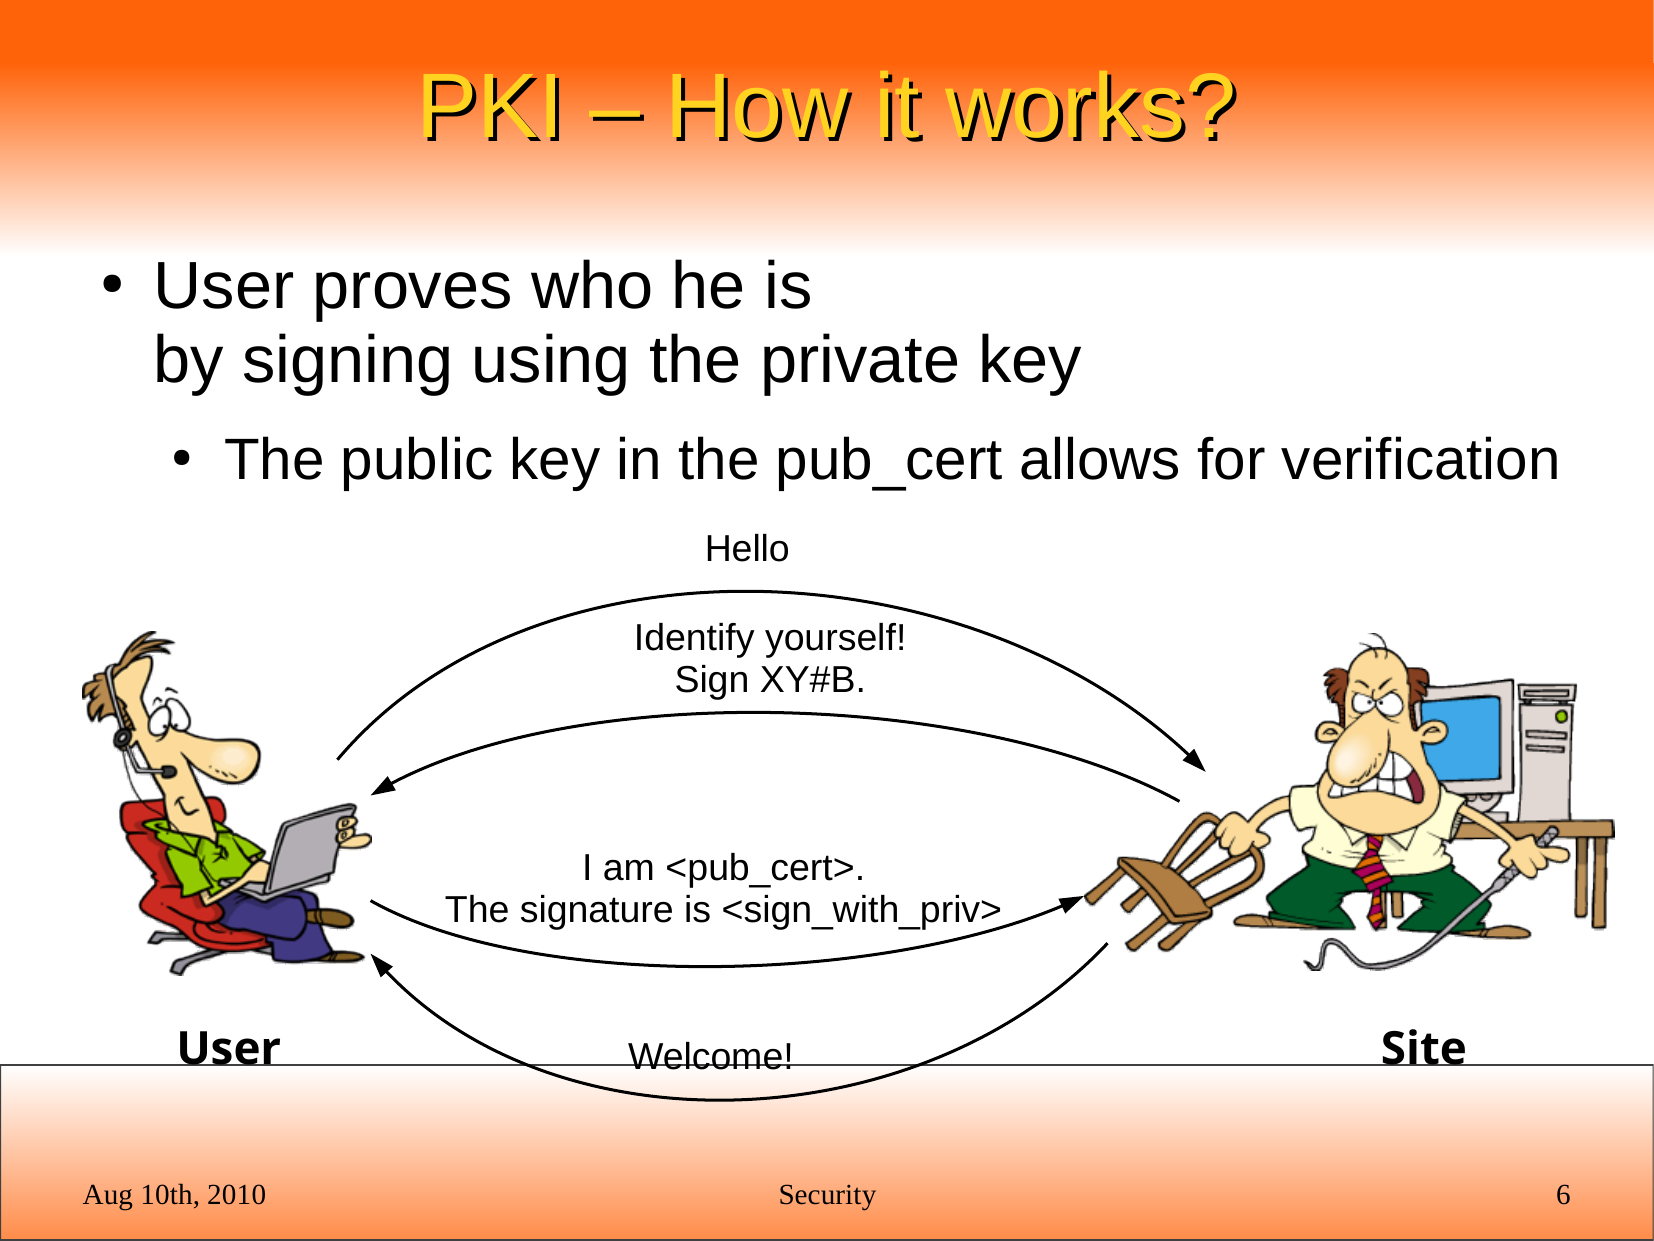

# PKI – How it works?
User proves who he is
by signing using the private key
The public key in the pub_cert allows for verification
Hello
Identify yourself!
Sign XY#B.
I am <pub_cert>.
The signature is <sign_with_priv>
User
Site
Welcome!
Aug 10th, 2010
Security
6